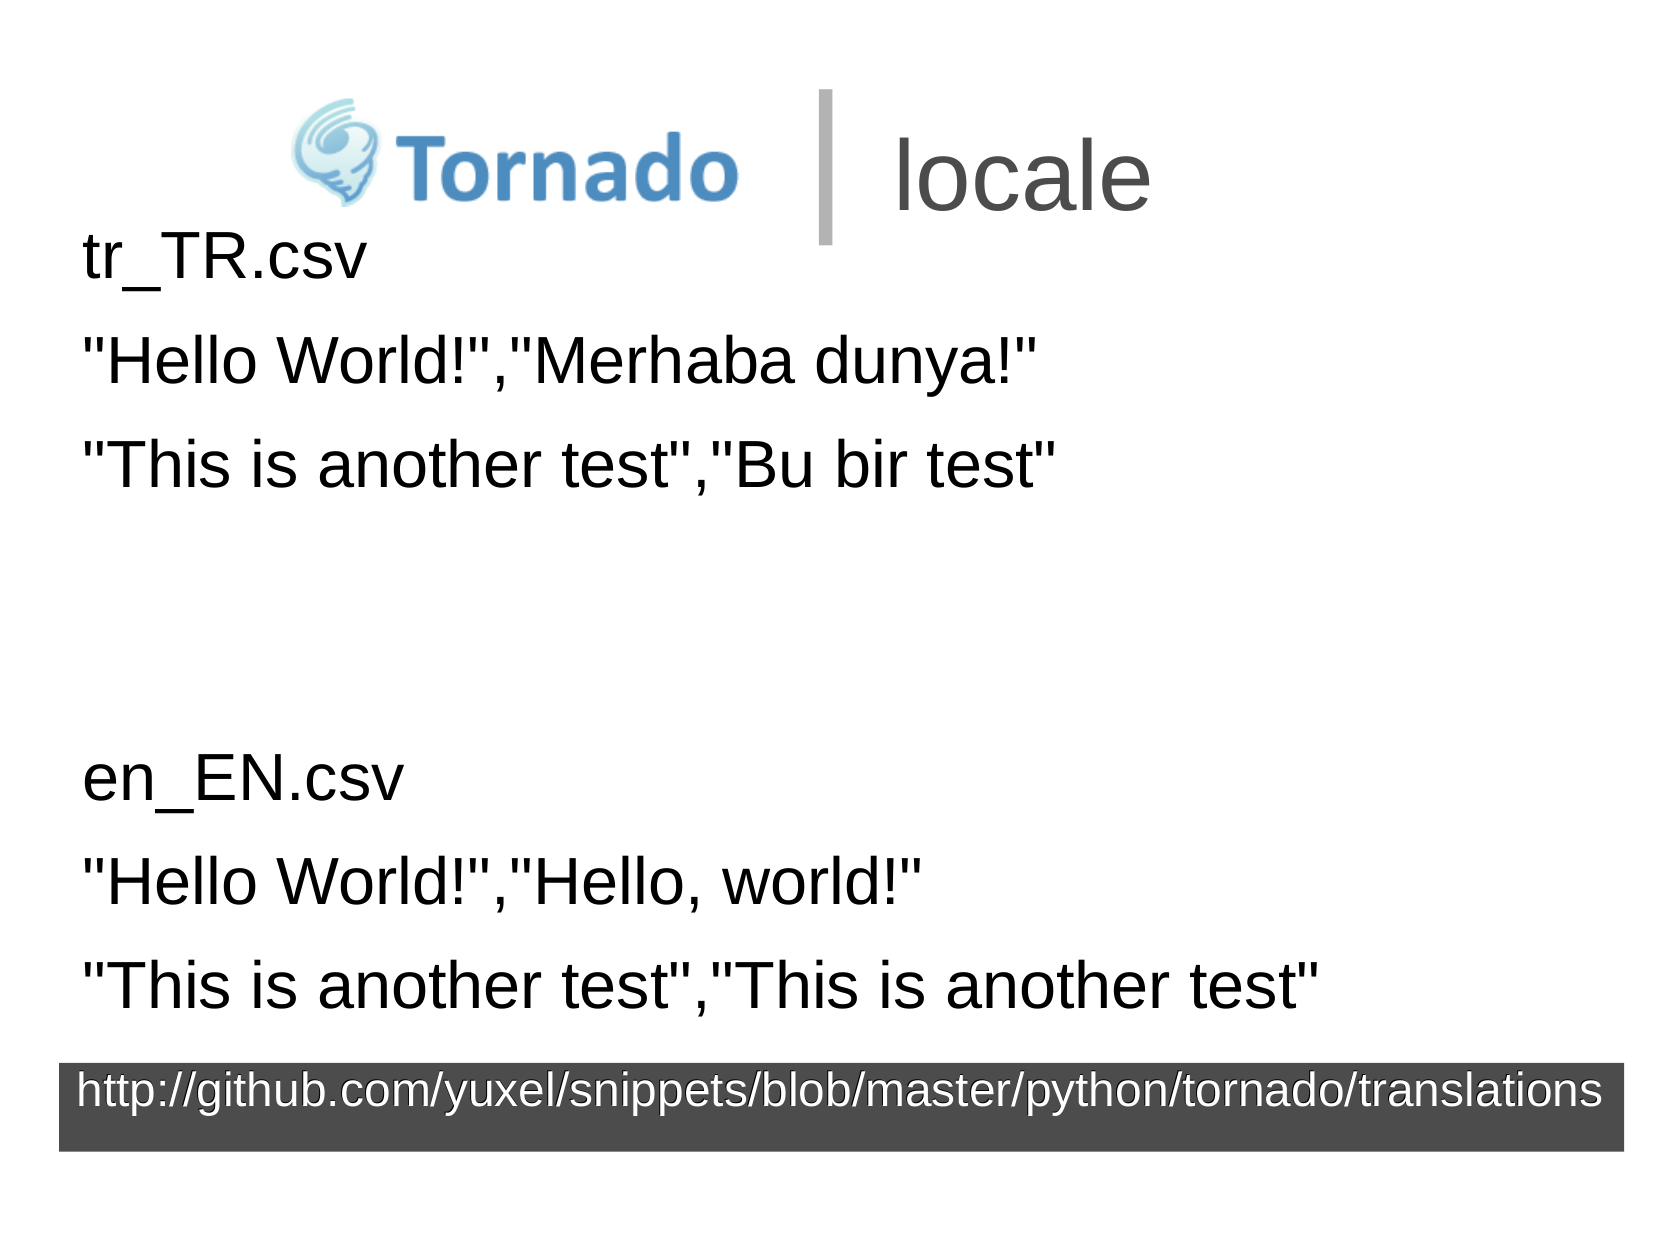

#
| locale
tr_TR.csv
"Hello World!","Merhaba dunya!"
"This is another test","Bu bir test"
en_EN.csv
"Hello World!","Hello, world!"
"This is another test","This is another test"
http://github.com/yuxel/snippets/blob/master/python/tornado/translations